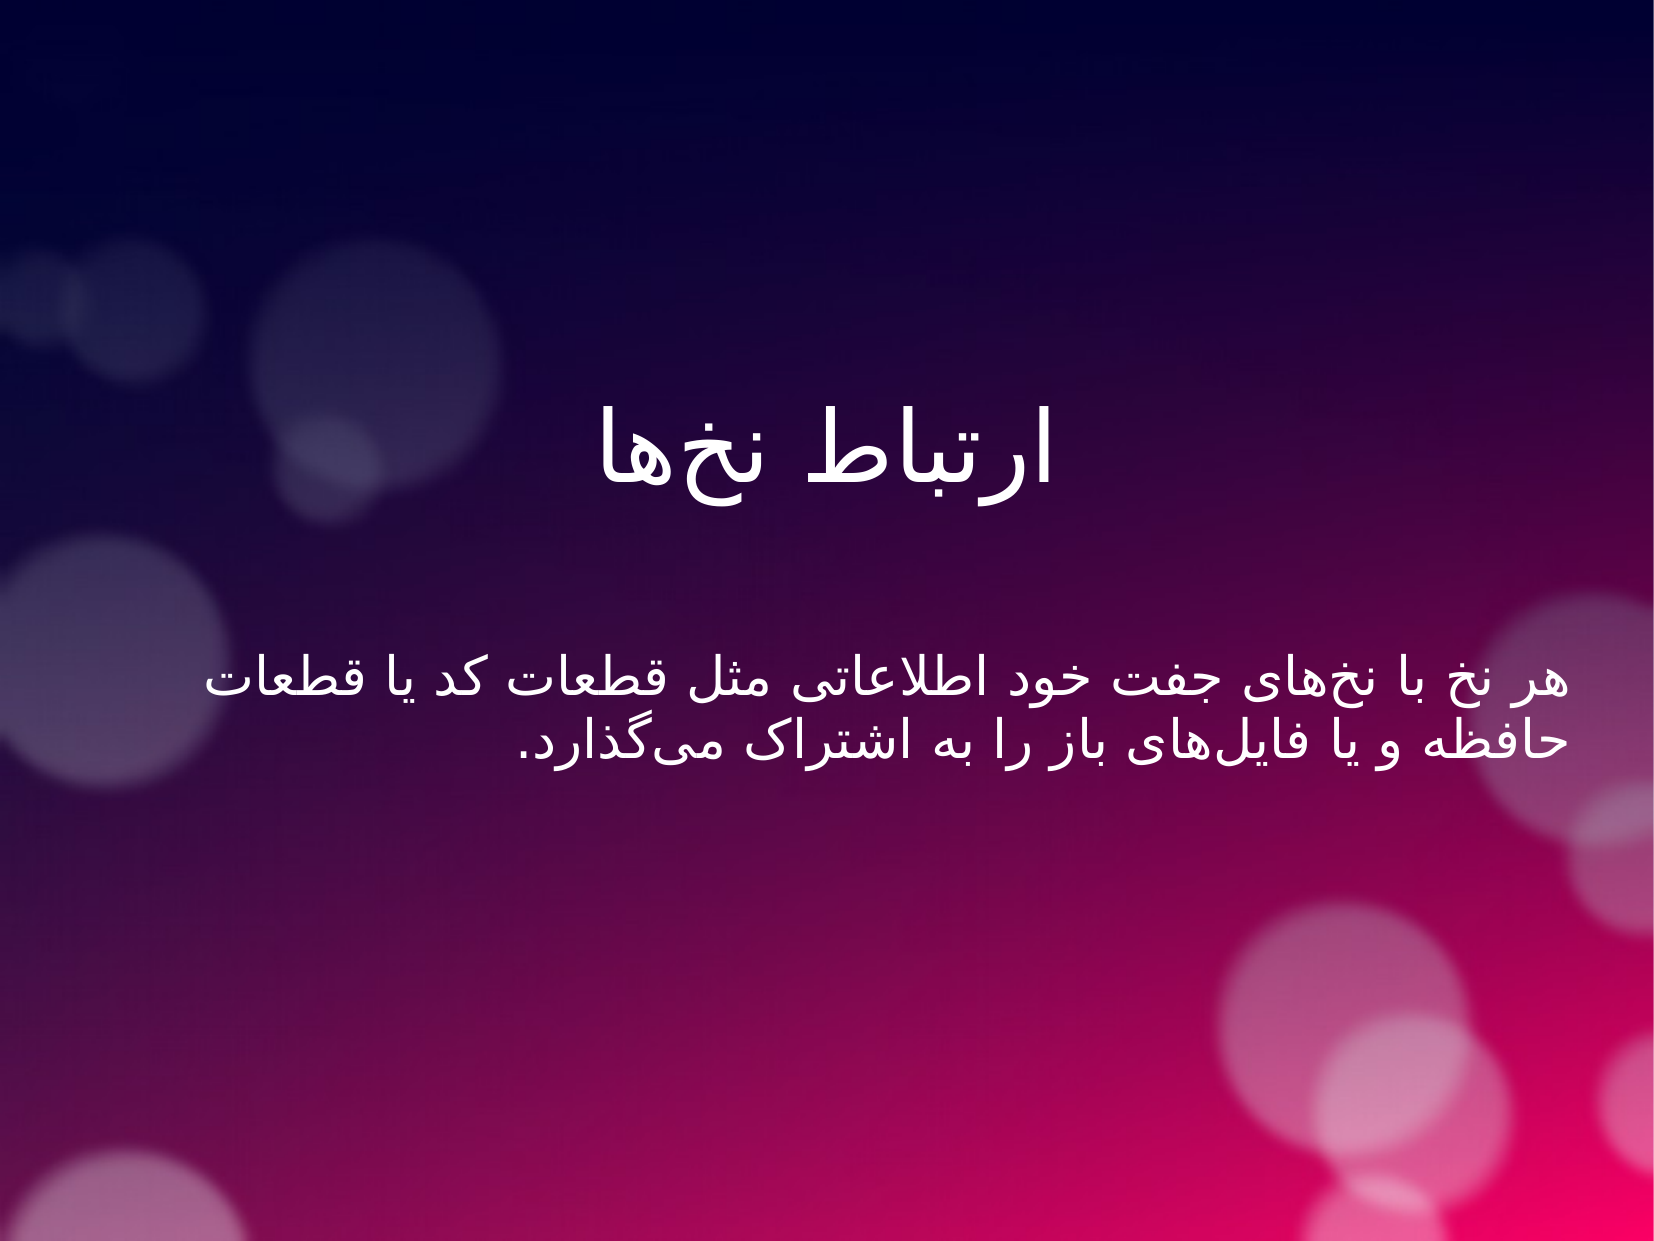

# ارتباط نخ‌ها
هر نخ با نخ‌های جفت خود اطلاعاتی مثل قطعات کد یا قطعات حافظه و یا فایل‌های باز را به اشتراک می‌گذارد.